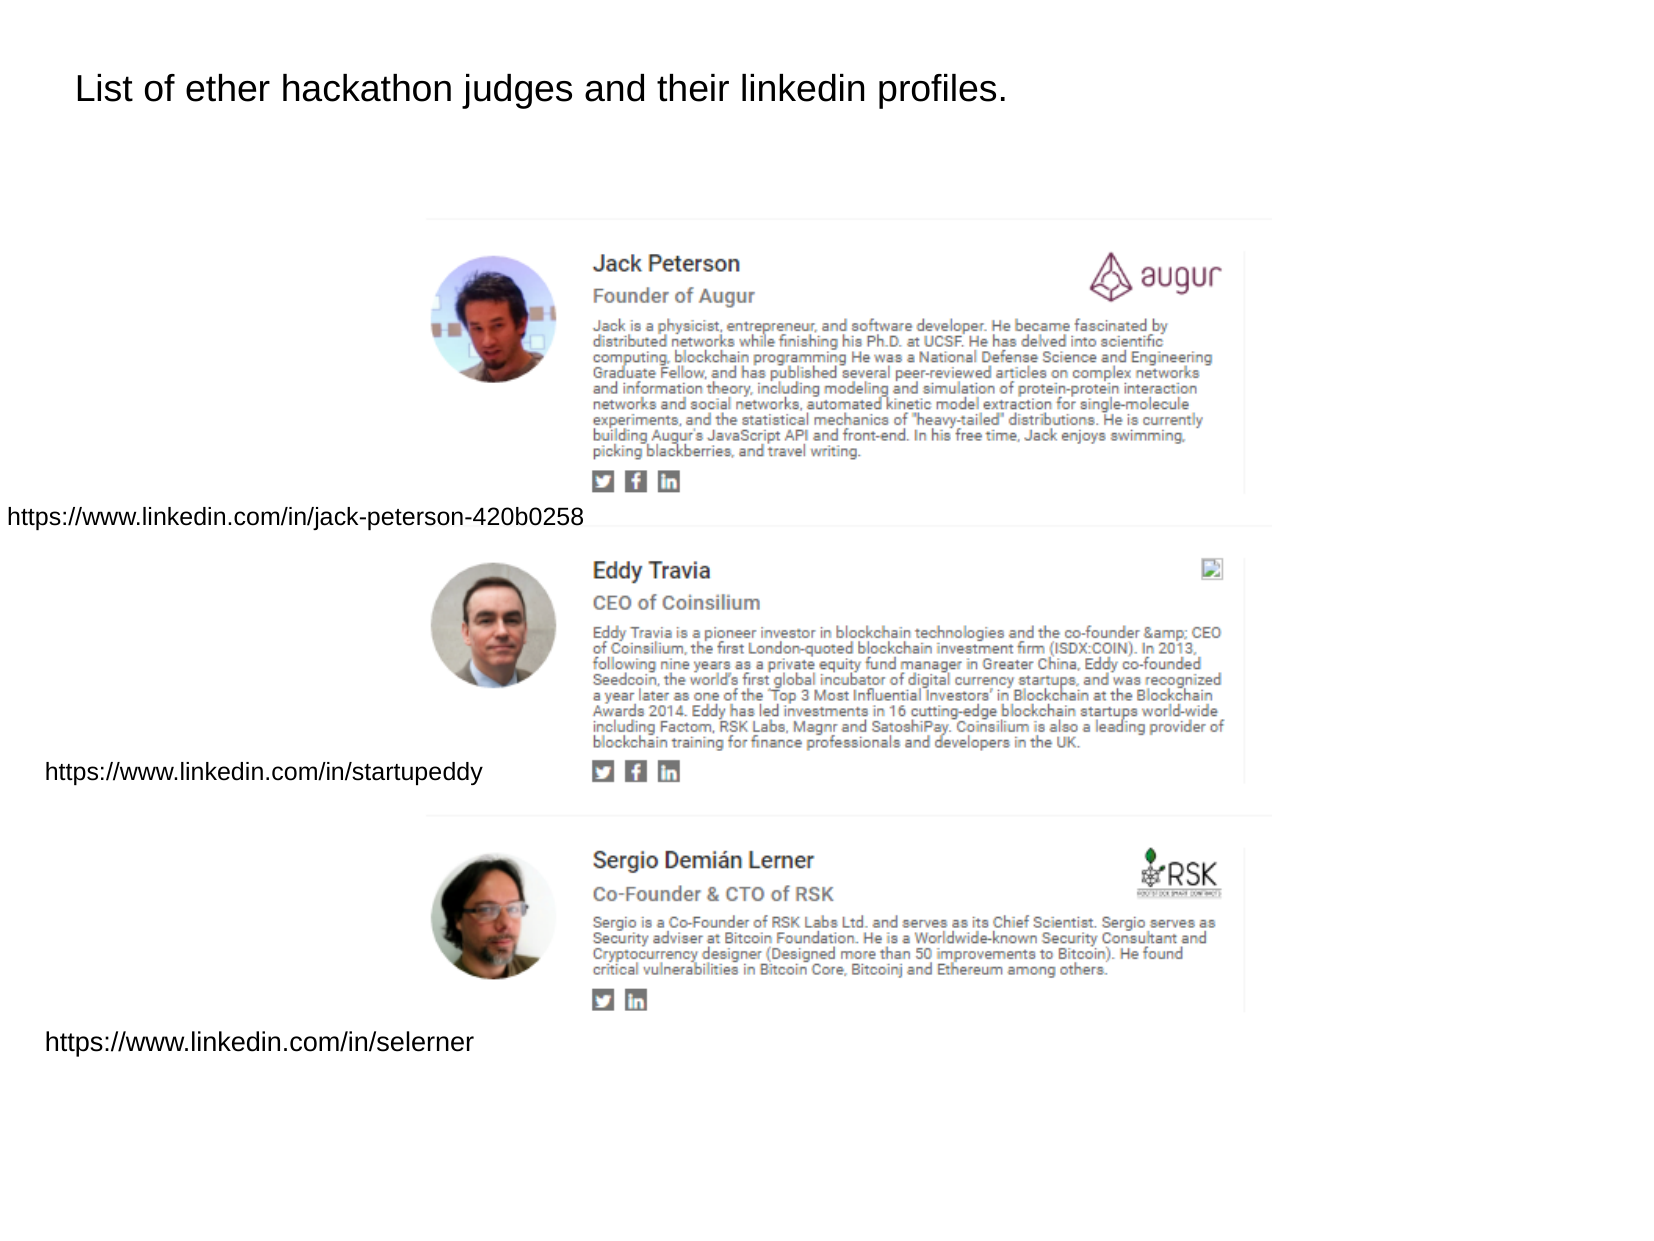

List of ether hackathon judges and their linkedin profiles.
https://www.linkedin.com/in/jack-peterson-420b0258
https://www.linkedin.com/in/startupeddy
https://www.linkedin.com/in/selerner